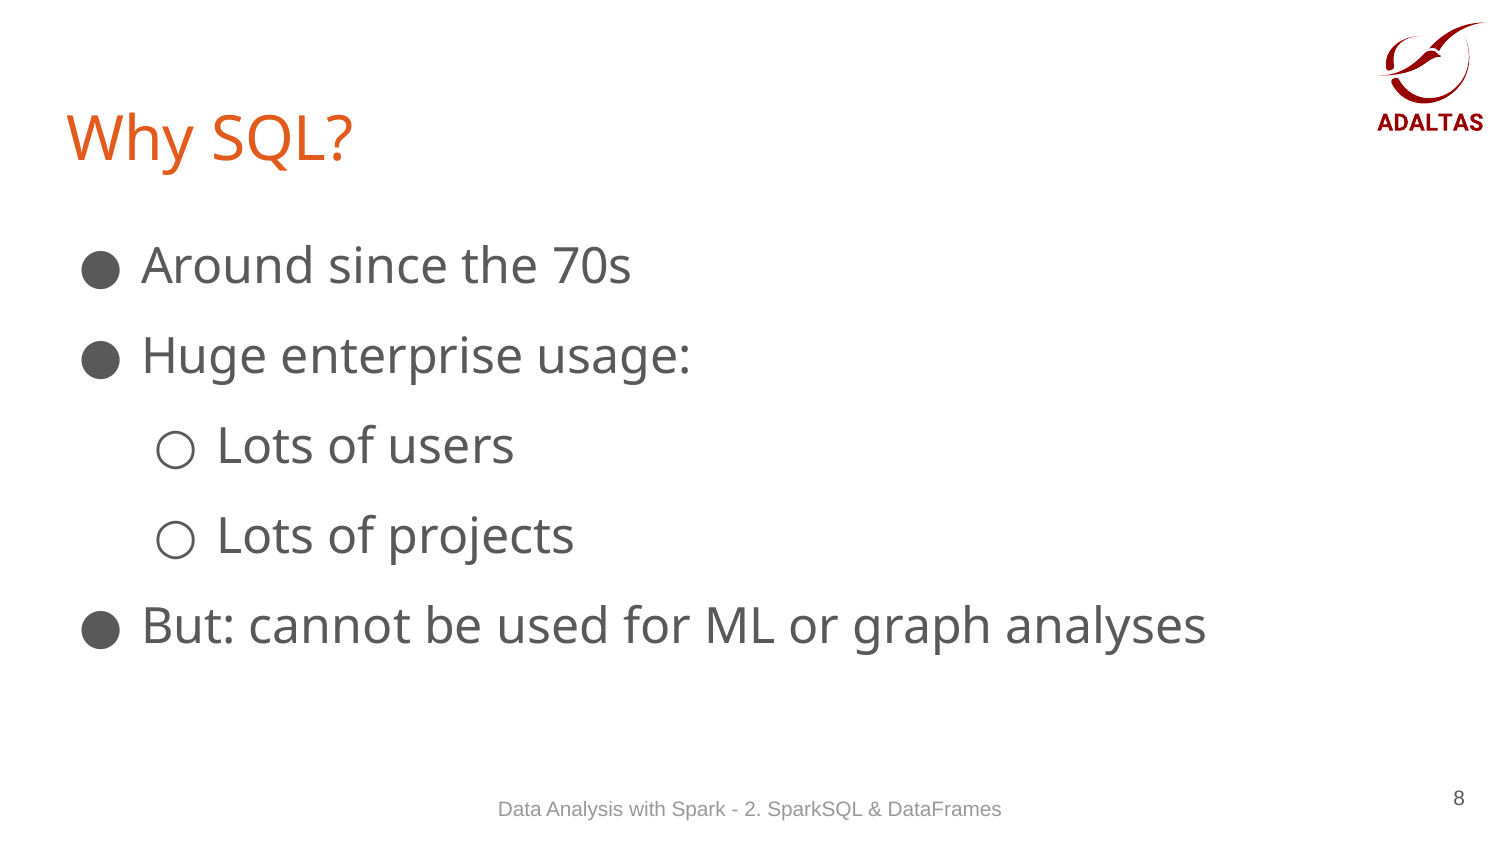

Why SQL?
# Around since the 70s
Huge enterprise usage:
Lots of users
Lots of projects
But: cannot be used for ML or graph analyses
Data Analysis with Spark - 2. SparkSQL & DataFrames